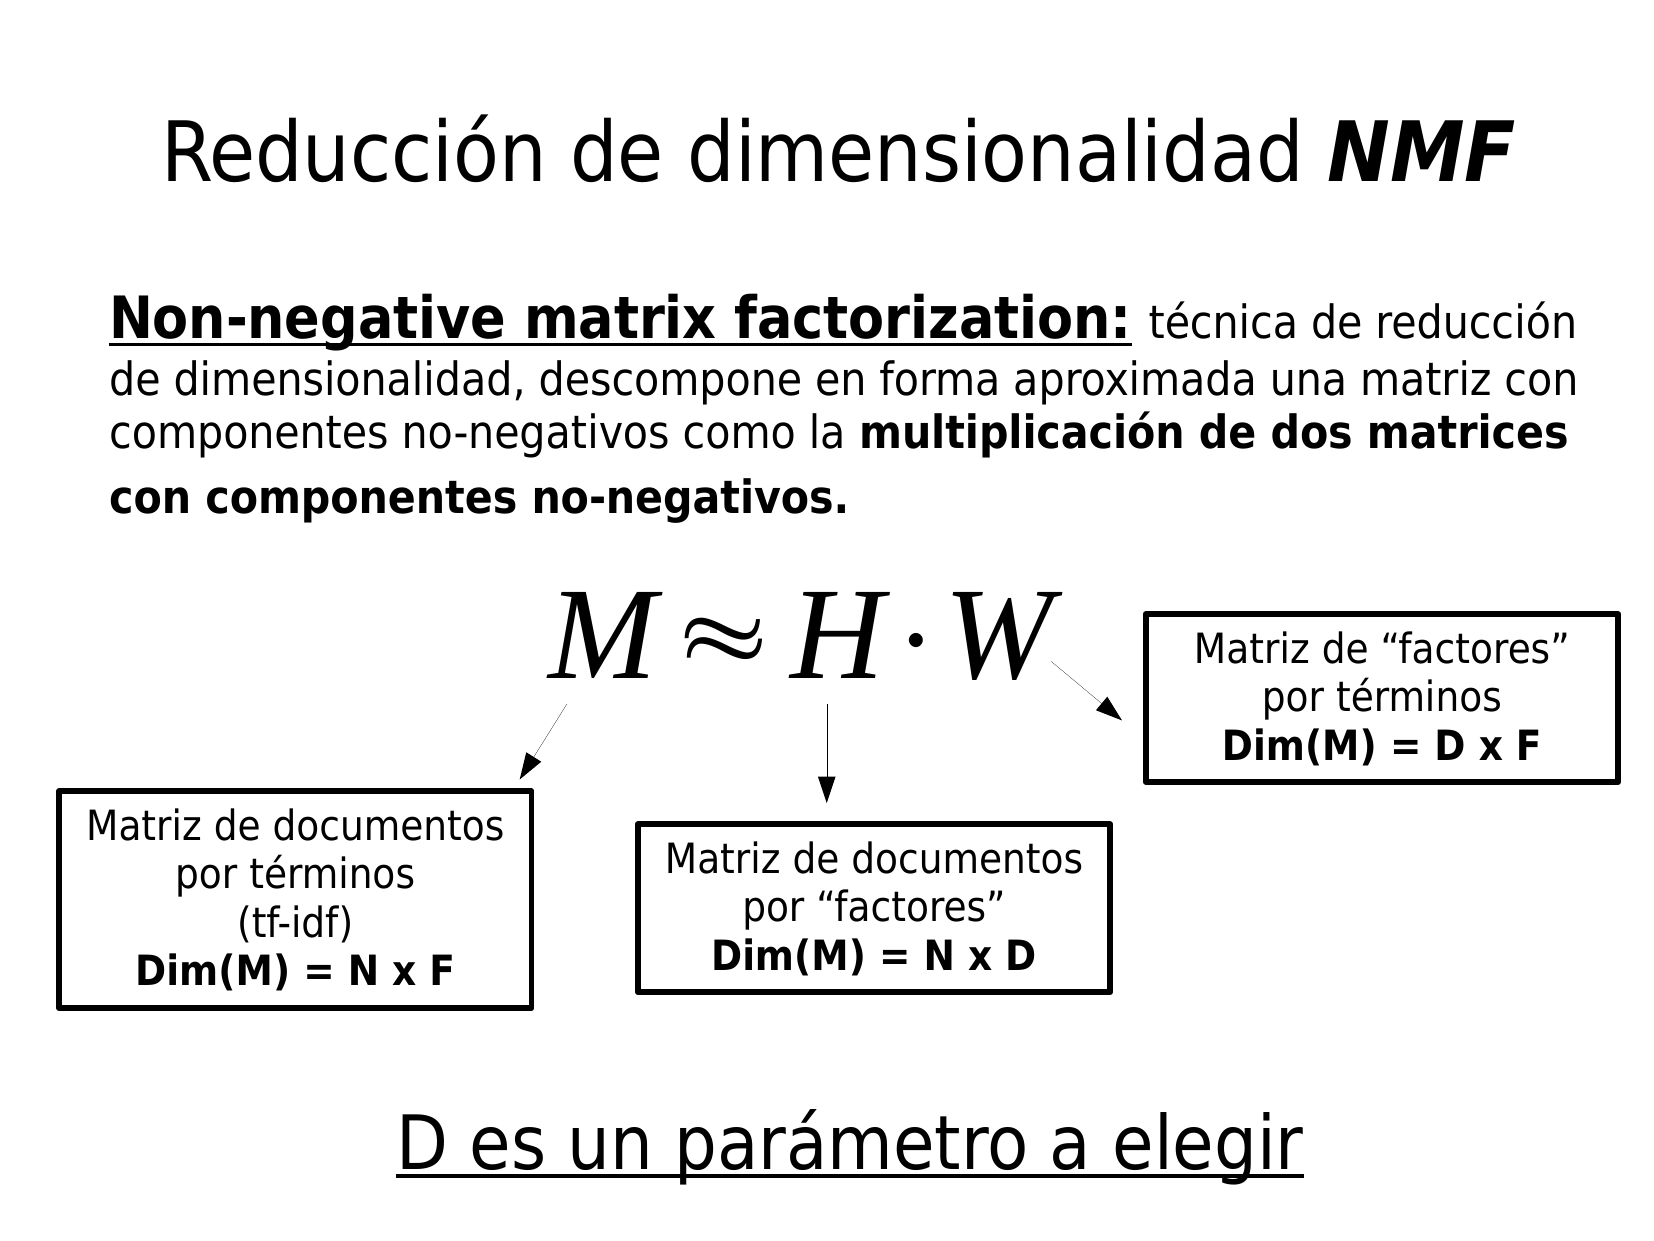

# Reducción de dimensionalidad NMF
Non-negative matrix factorization: técnica de reducción de dimensionalidad, descompone en forma aproximada una matriz con componentes no-negativos como la multiplicación de dos matrices con componentes no-negativos.
Matriz de “factores” por términos
Dim(M) = D x F
Matriz de documentos por términos
(tf-idf)
Dim(M) = N x F
Matriz de documentos por “factores”
Dim(M) = N x D
D es un parámetro a elegir